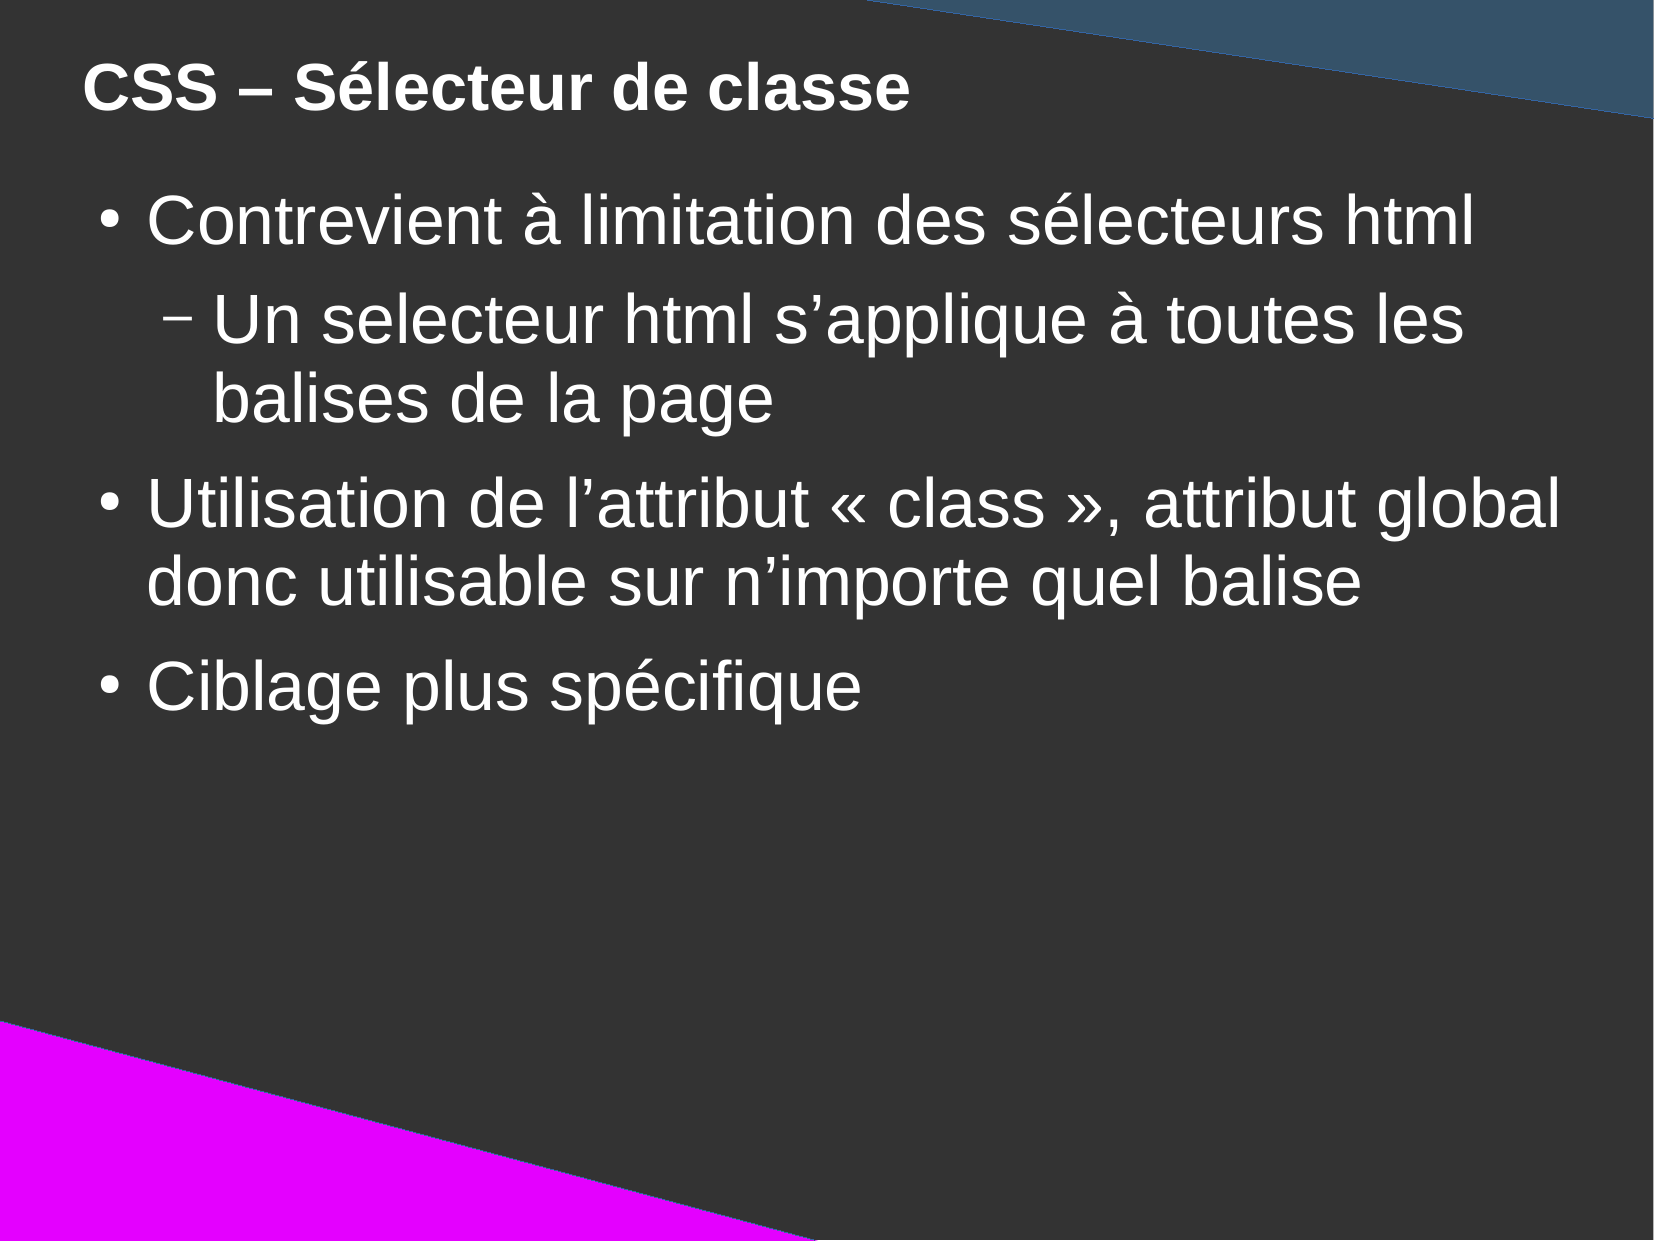

# CSS – Sélecteur de classe
Contrevient à limitation des sélecteurs html
Un selecteur html s’applique à toutes les balises de la page
Utilisation de l’attribut « class », attribut global donc utilisable sur n’importe quel balise
Ciblage plus spécifique